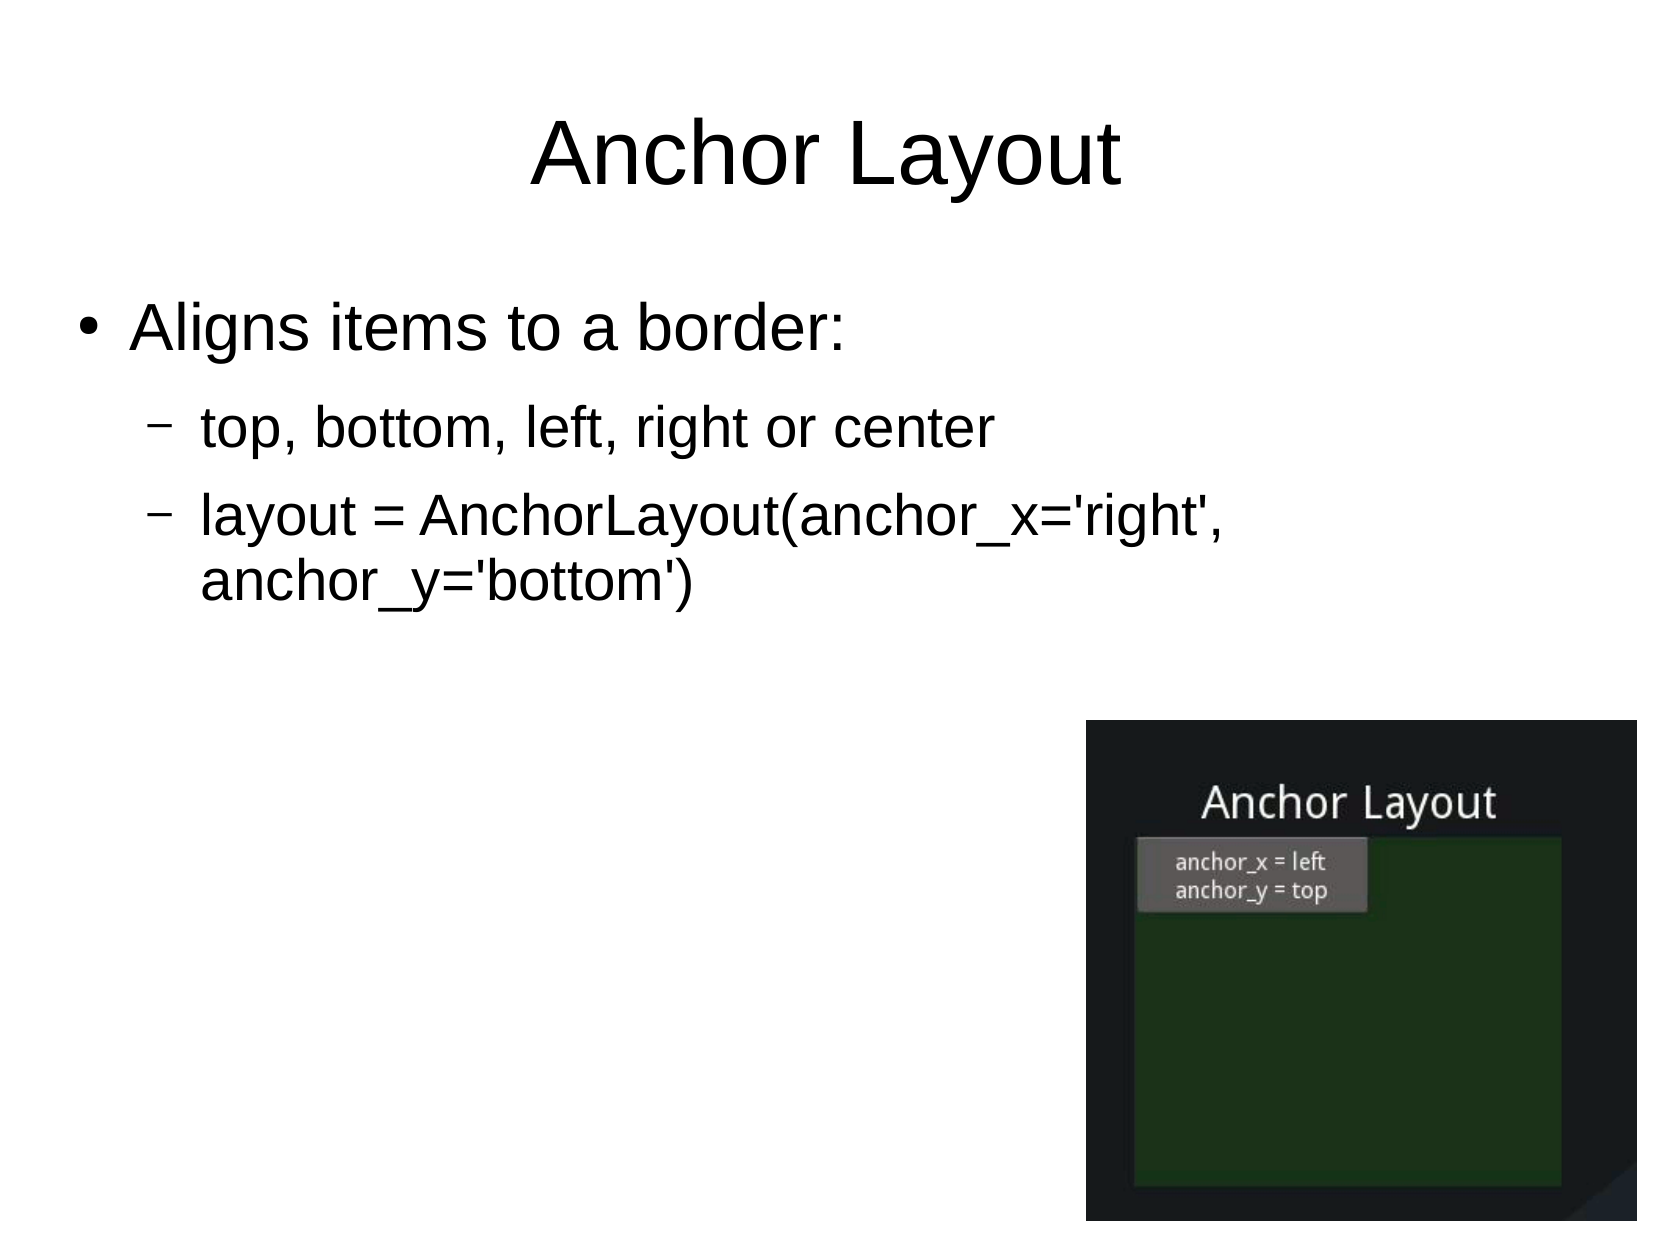

# Anchor Layout
Aligns items to a border:
top, bottom, left, right or center
layout = AnchorLayout(anchor_x='right', anchor_y='bottom')